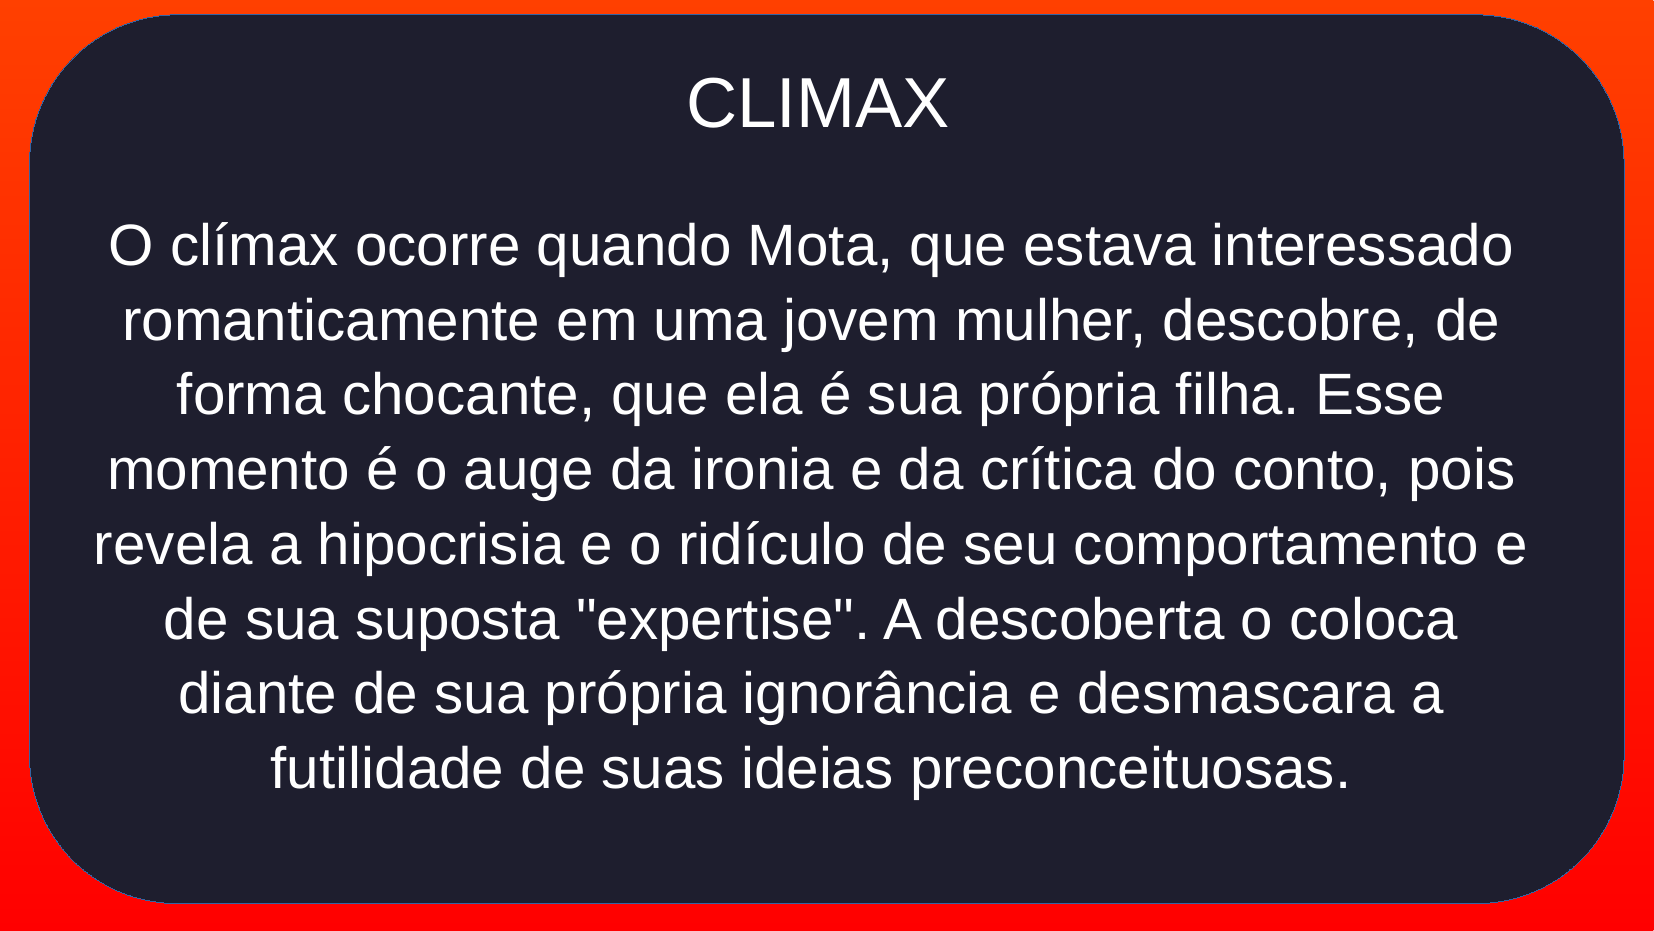

# CLIMAX
O clímax ocorre quando Mota, que estava interessado romanticamente em uma jovem mulher, descobre, de forma chocante, que ela é sua própria filha. Esse momento é o auge da ironia e da crítica do conto, pois revela a hipocrisia e o ridículo de seu comportamento e de sua suposta "expertise". A descoberta o coloca diante de sua própria ignorância e desmascara a futilidade de suas ideias preconceituosas.